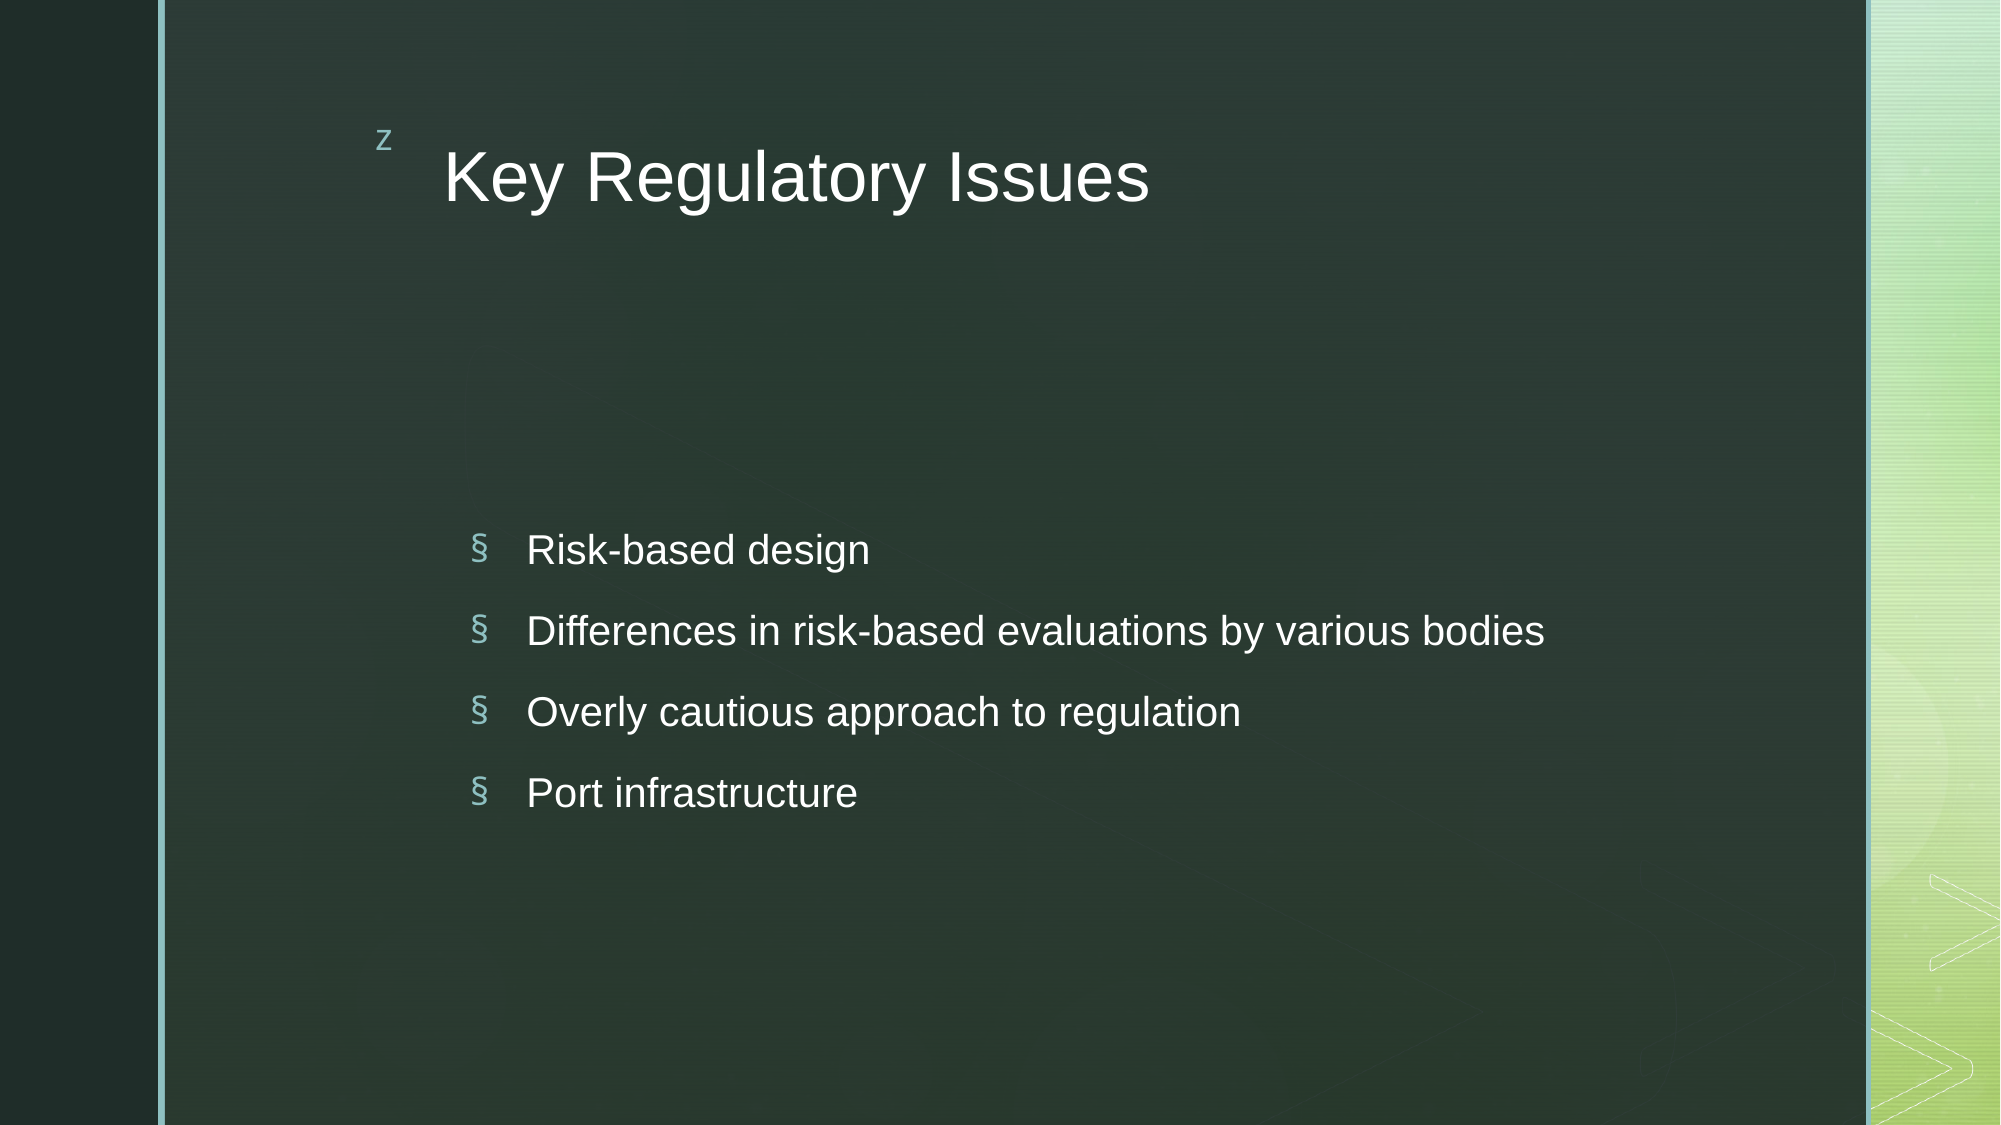

# Key Regulatory Issues
Risk-based design
Differences in risk-based evaluations by various bodies
Overly cautious approach to regulation
Port infrastructure